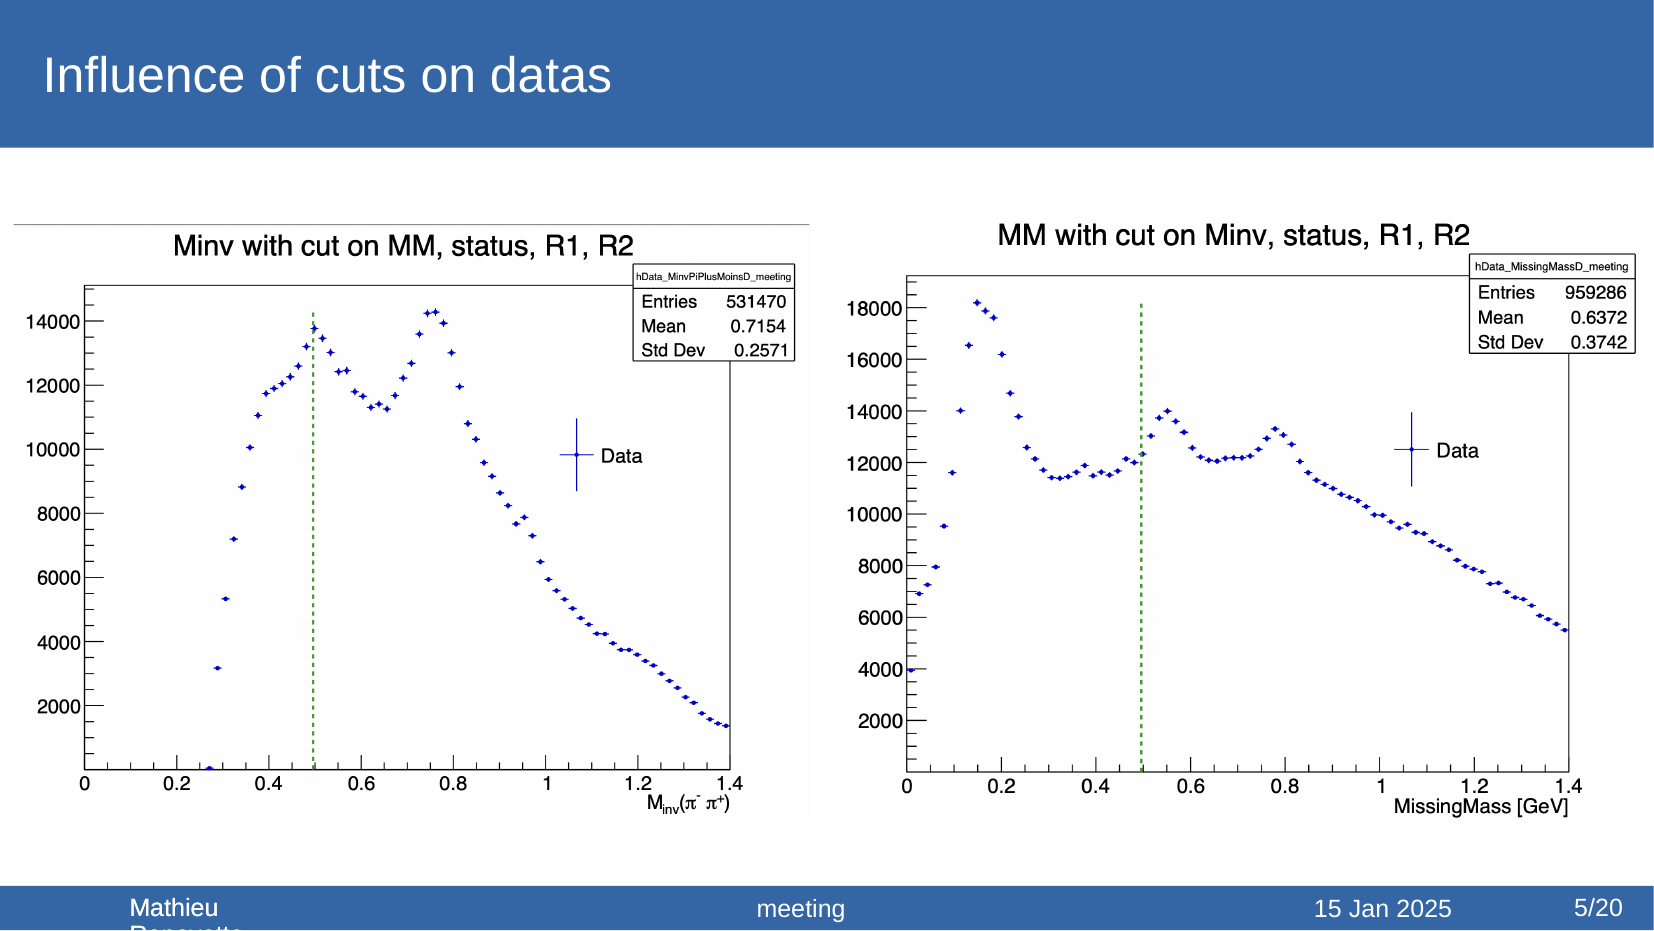

Influence of cuts on datas
Mathieu Ronayette
5/20
Mathieu Ronayette
 meeting
15 Jan 2025